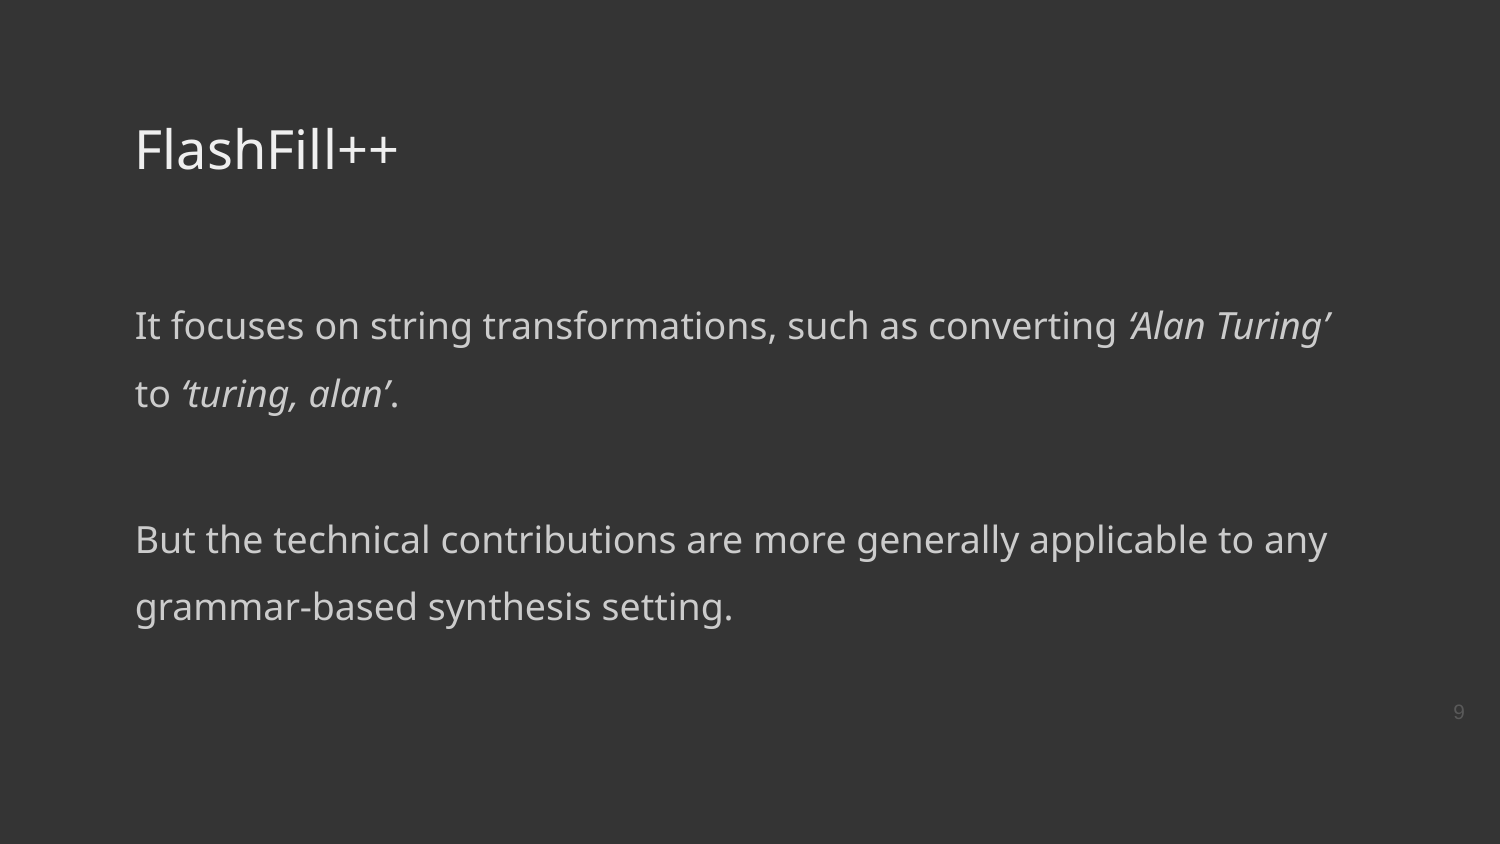

1600 x 800
FlashFill++
1600 x 800
1600 x 800
It focuses on string transformations, such as converting ‘Alan Turing’ to ‘turing, alan’.
But the technical contributions are more generally applicable to any grammar-based synthesis setting.